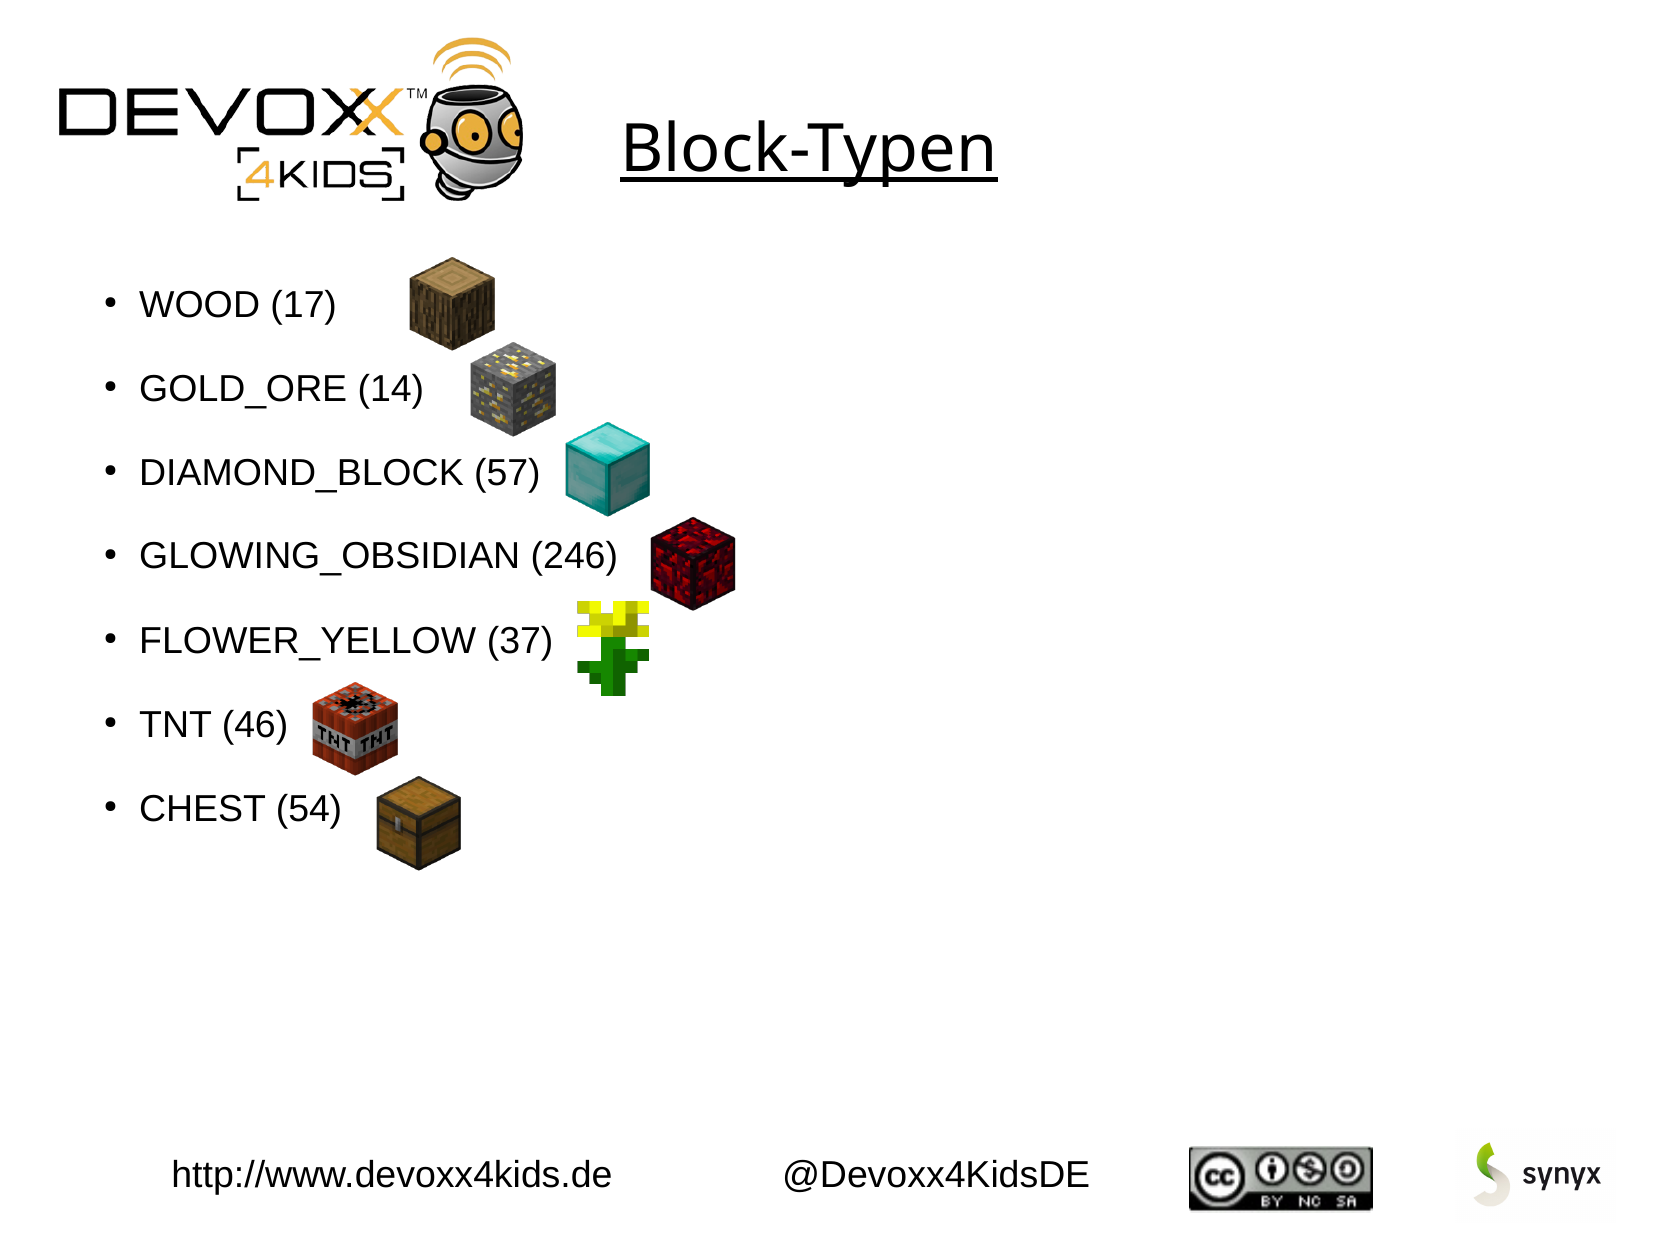

#
Block-Typen
WOOD (17)
GOLD_ORE (14)
DIAMOND_BLOCK (57)
GLOWING_OBSIDIAN (246)
FLOWER_YELLOW (37)
TNT (46)
CHEST (54)